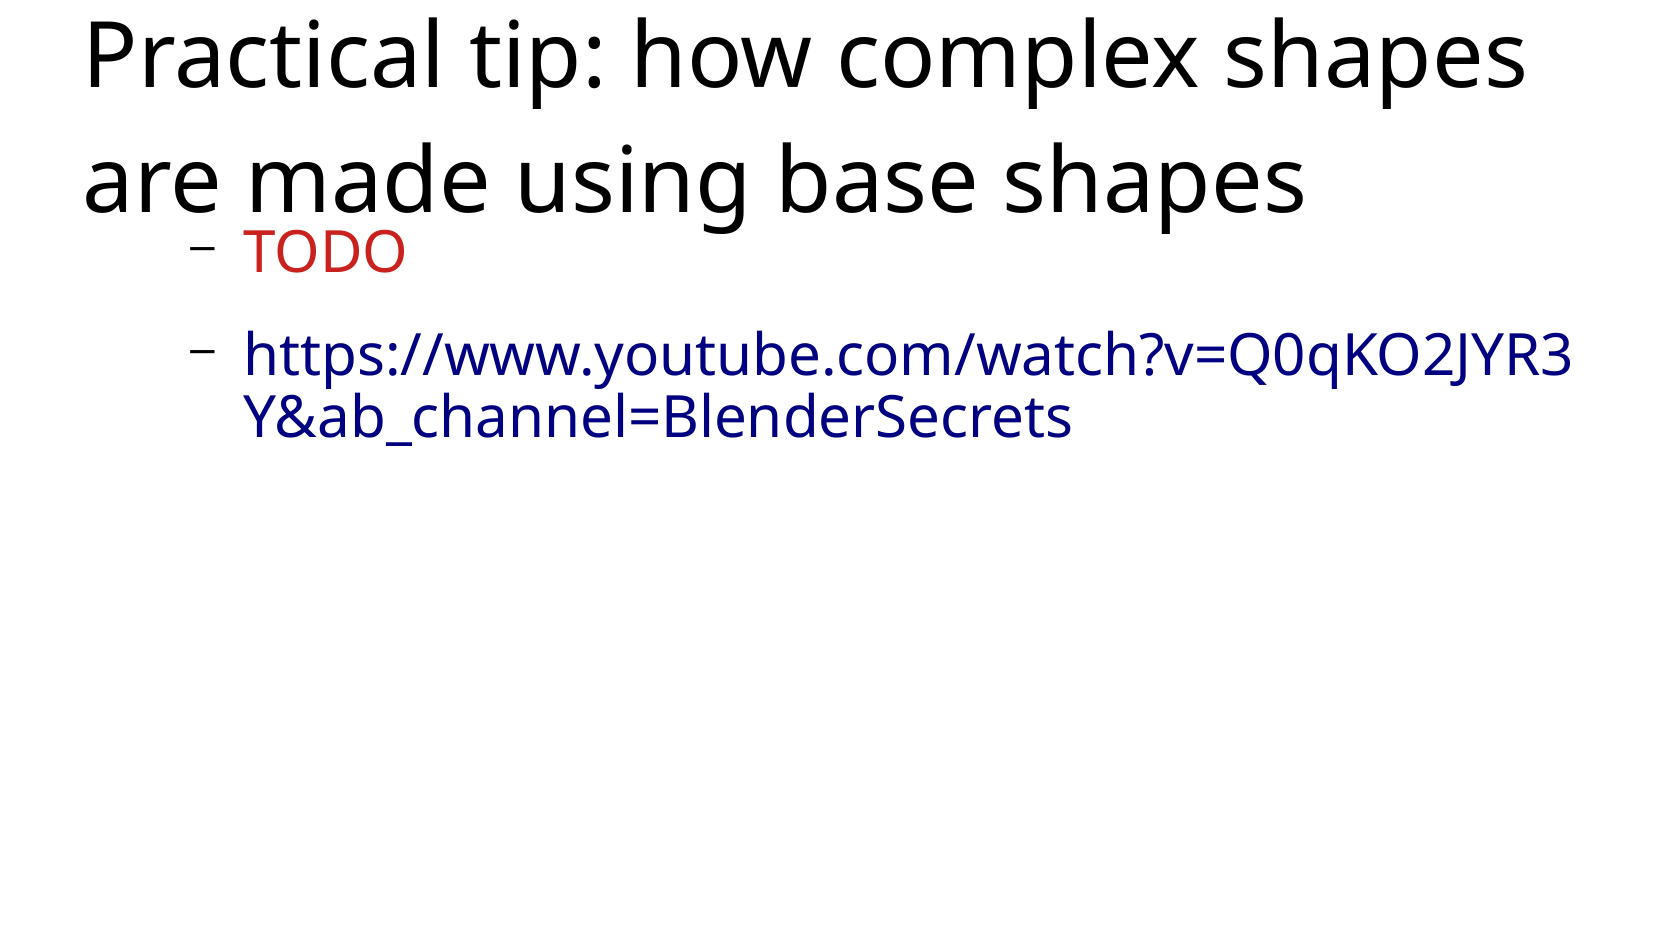

# Practical tip: how complex shapes are made using base shapes
TODO
https://www.youtube.com/watch?v=Q0qKO2JYR3Y&ab_channel=BlenderSecrets